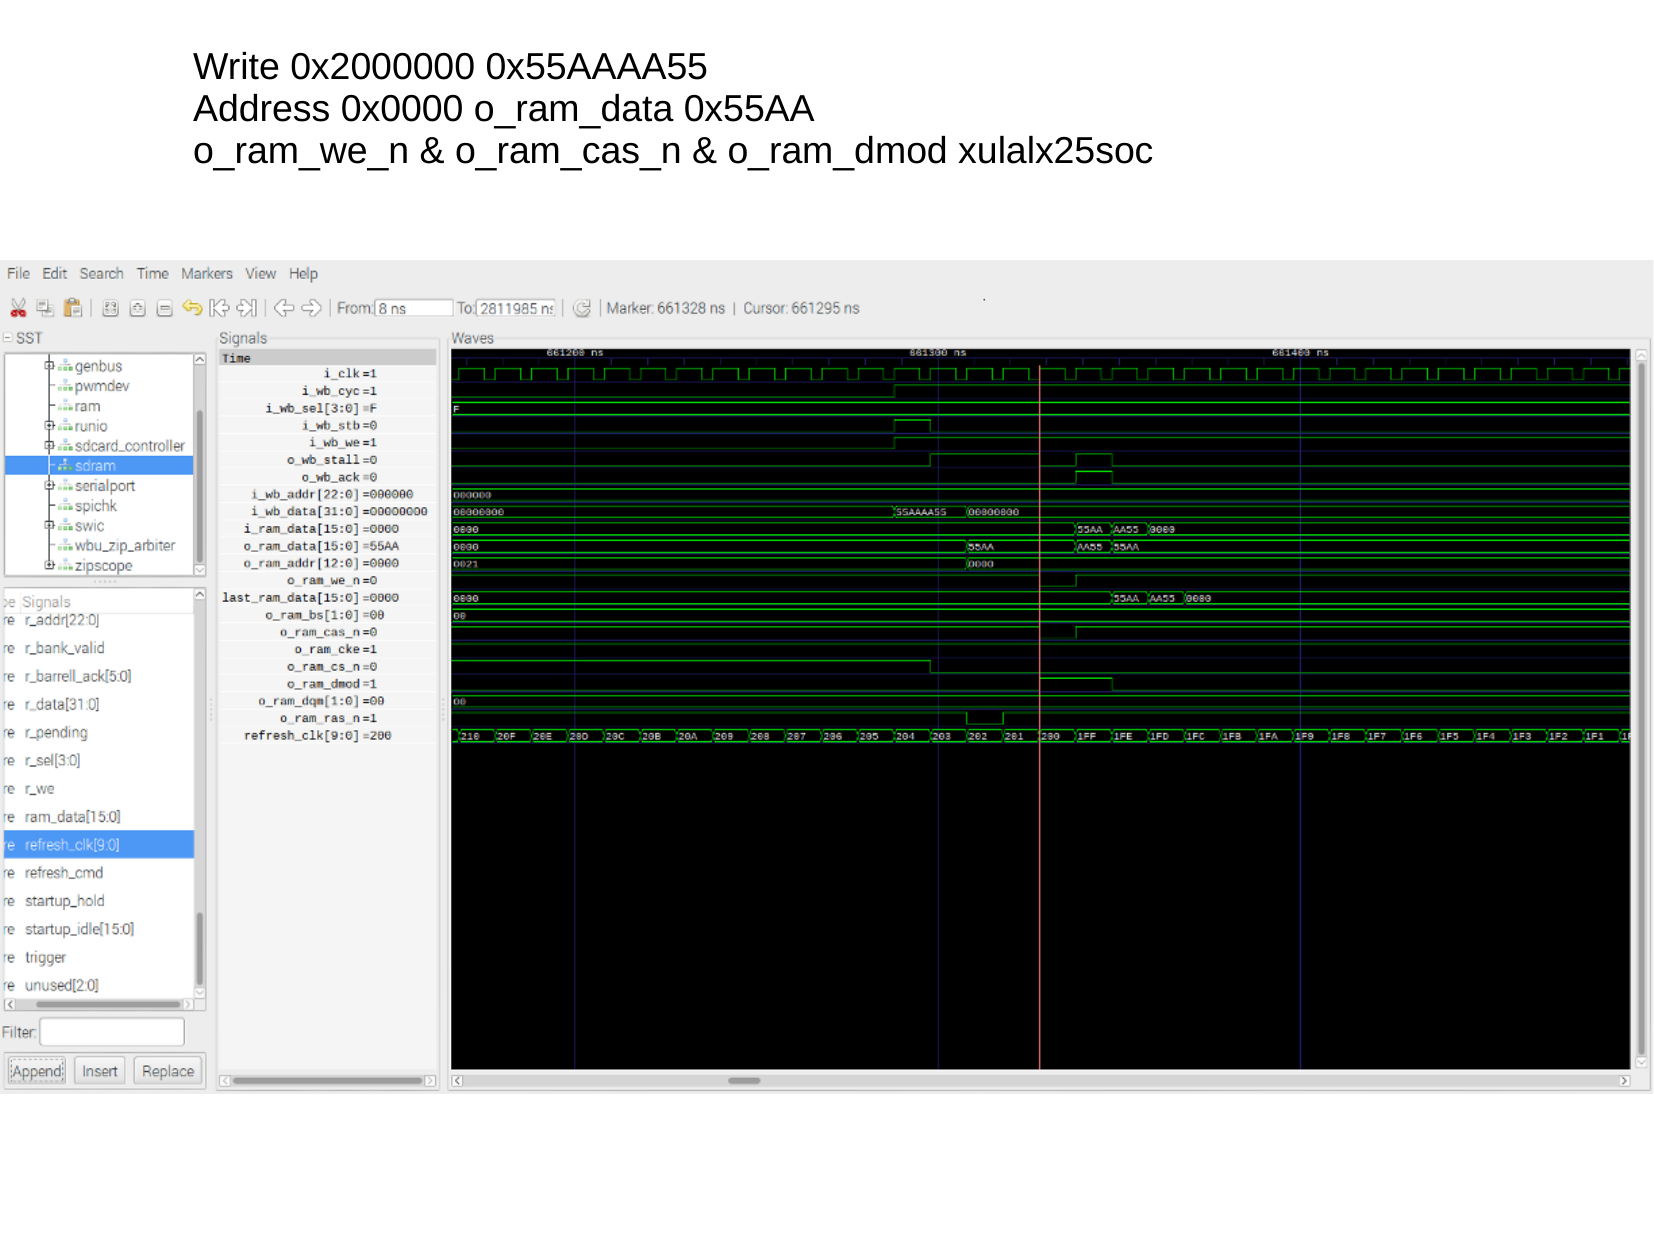

Write 0x2000000 0x55AAAA55
Address 0x0000 o_ram_data 0x55AA
o_ram_we_n & o_ram_cas_n & o_ram_dmod xulalx25soc